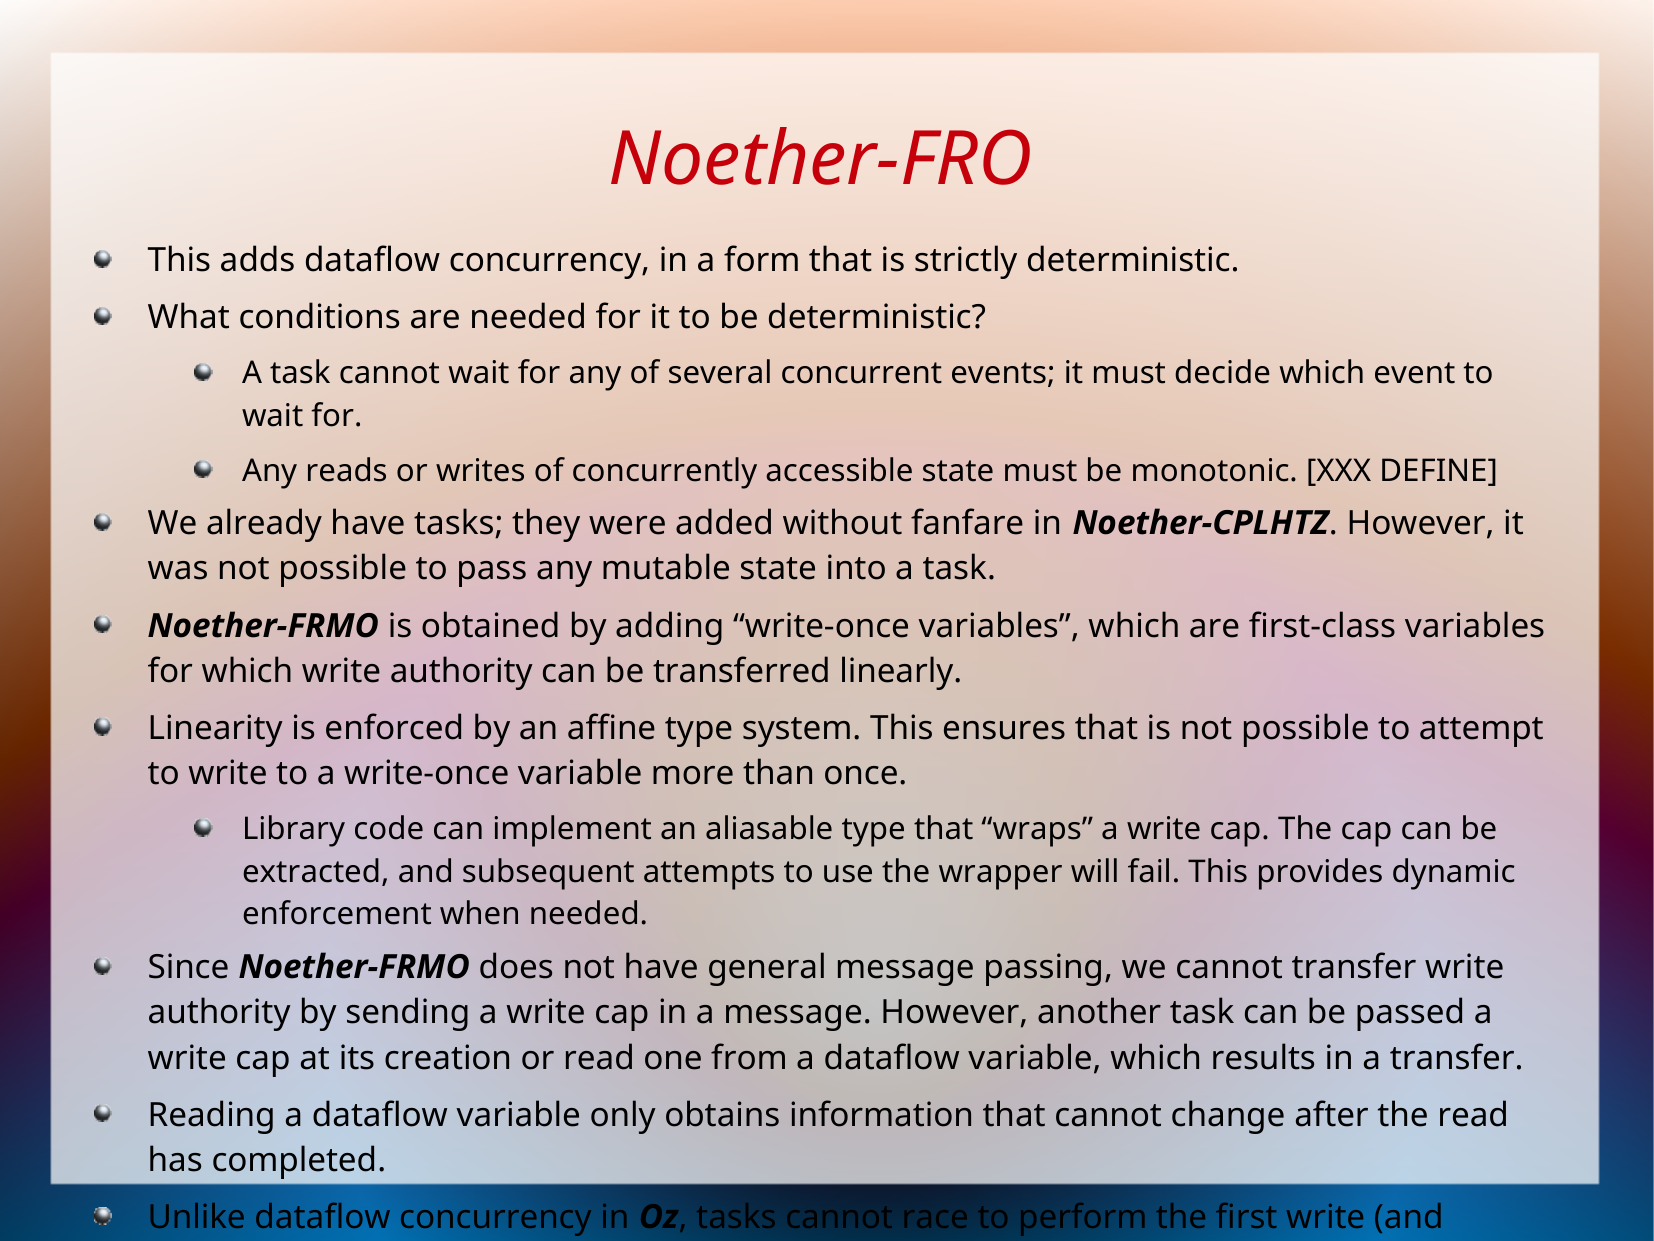

# Noether-FRO
This adds dataflow concurrency, in a form that is strictly deterministic.
What conditions are needed for it to be deterministic?
A task cannot wait for any of several concurrent events; it must decide which event to wait for.
Any reads or writes of concurrently accessible state must be monotonic. [XXX DEFINE]
We already have tasks; they were added without fanfare in Noether-CPLHTZ. However, it was not possible to pass any mutable state into a task.
Noether-FRMO is obtained by adding “write-once variables”, which are first-class variables for which write authority can be transferred linearly.
Linearity is enforced by an affine type system. This ensures that is not possible to attempt to write to a write-once variable more than once.
Library code can implement an aliasable type that “wraps” a write cap. The cap can be extracted, and subsequent attempts to use the wrapper will fail. This provides dynamic enforcement when needed.
Since Noether-FRMO does not have general message passing, we cannot transfer write authority by sending a write cap in a message. However, another task can be passed a write cap at its creation or read one from a dataflow variable, which results in a transfer.
Reading a dataflow variable only obtains information that cannot change after the read has completed.
Unlike dataflow concurrency in Oz, tasks cannot race to perform the first write (and transfers are deterministic), so this does not introduce nondeterminism even when writes fail.